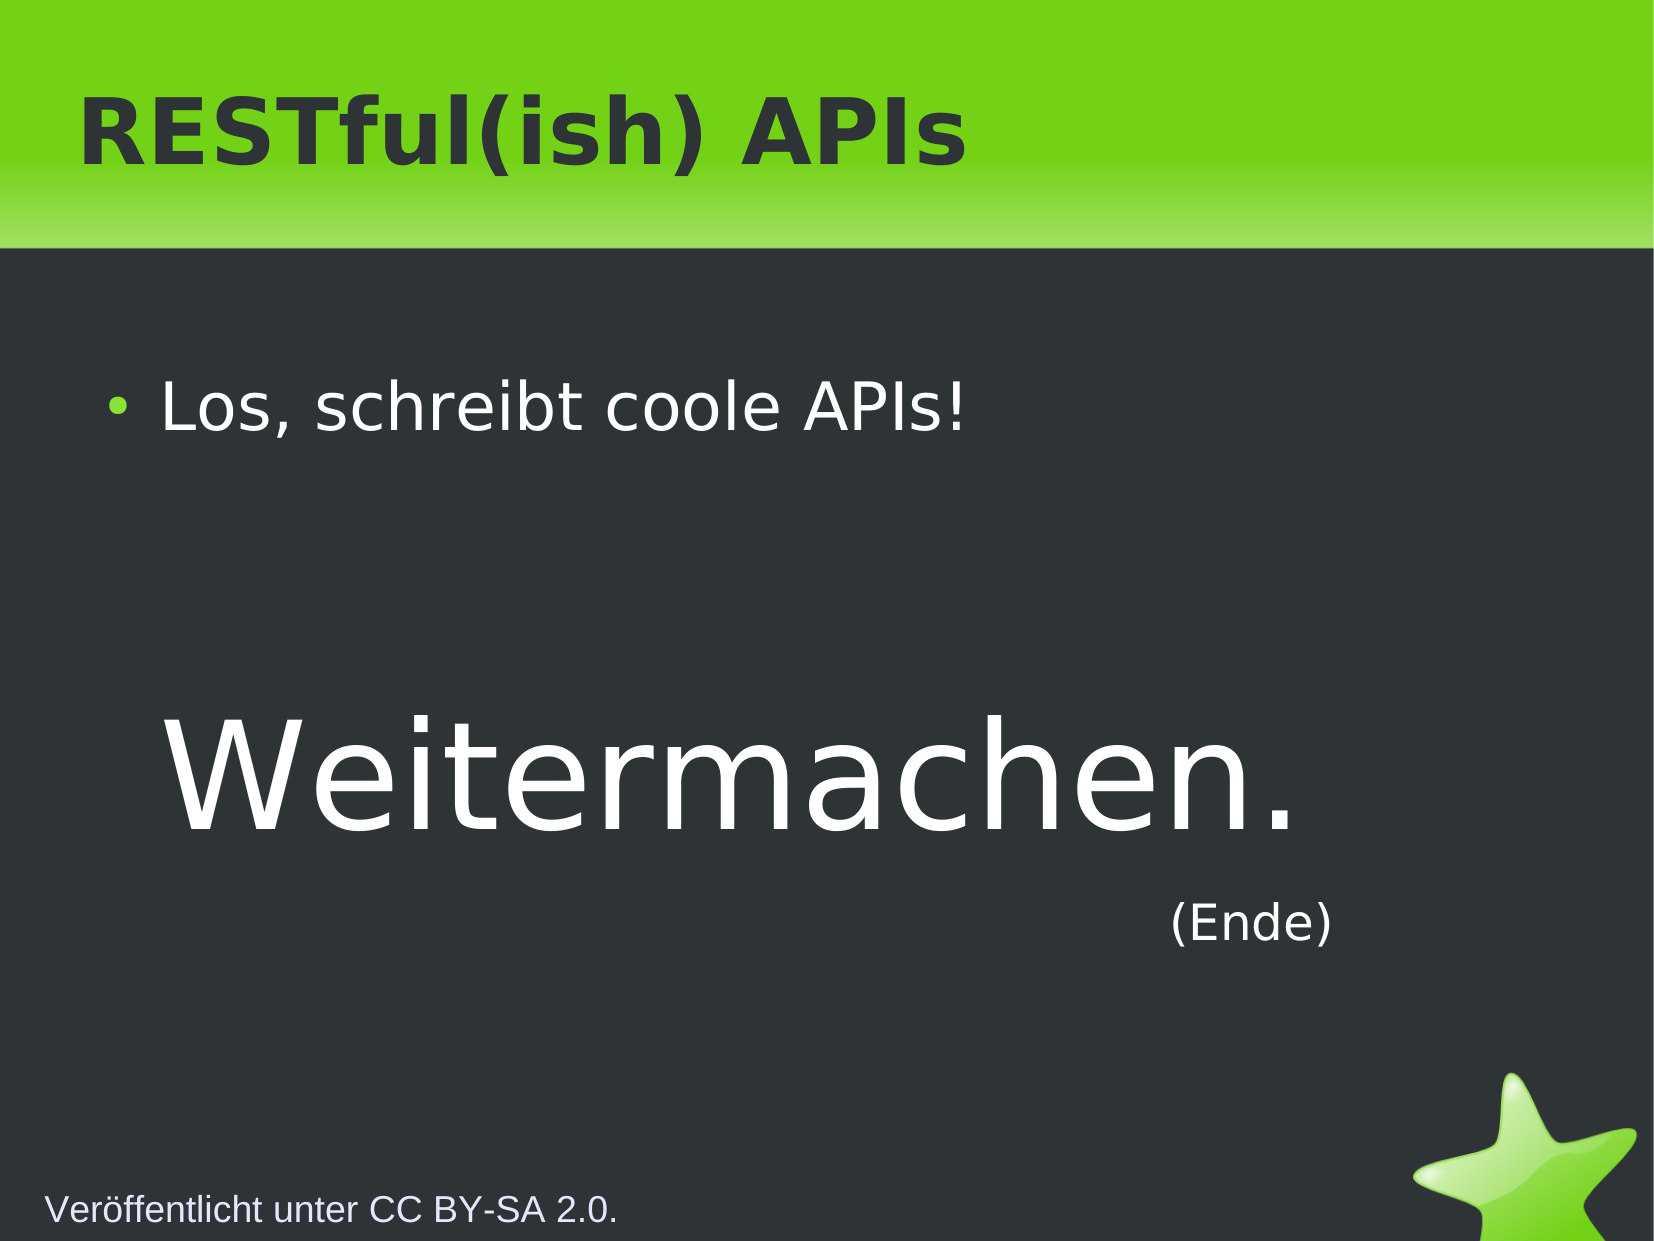

# RESTful(ish) APIs
Los, schreibt coole APIs!
Weitermachen.
(Ende)
Veröffentlicht unter CC BY-SA 2.0.